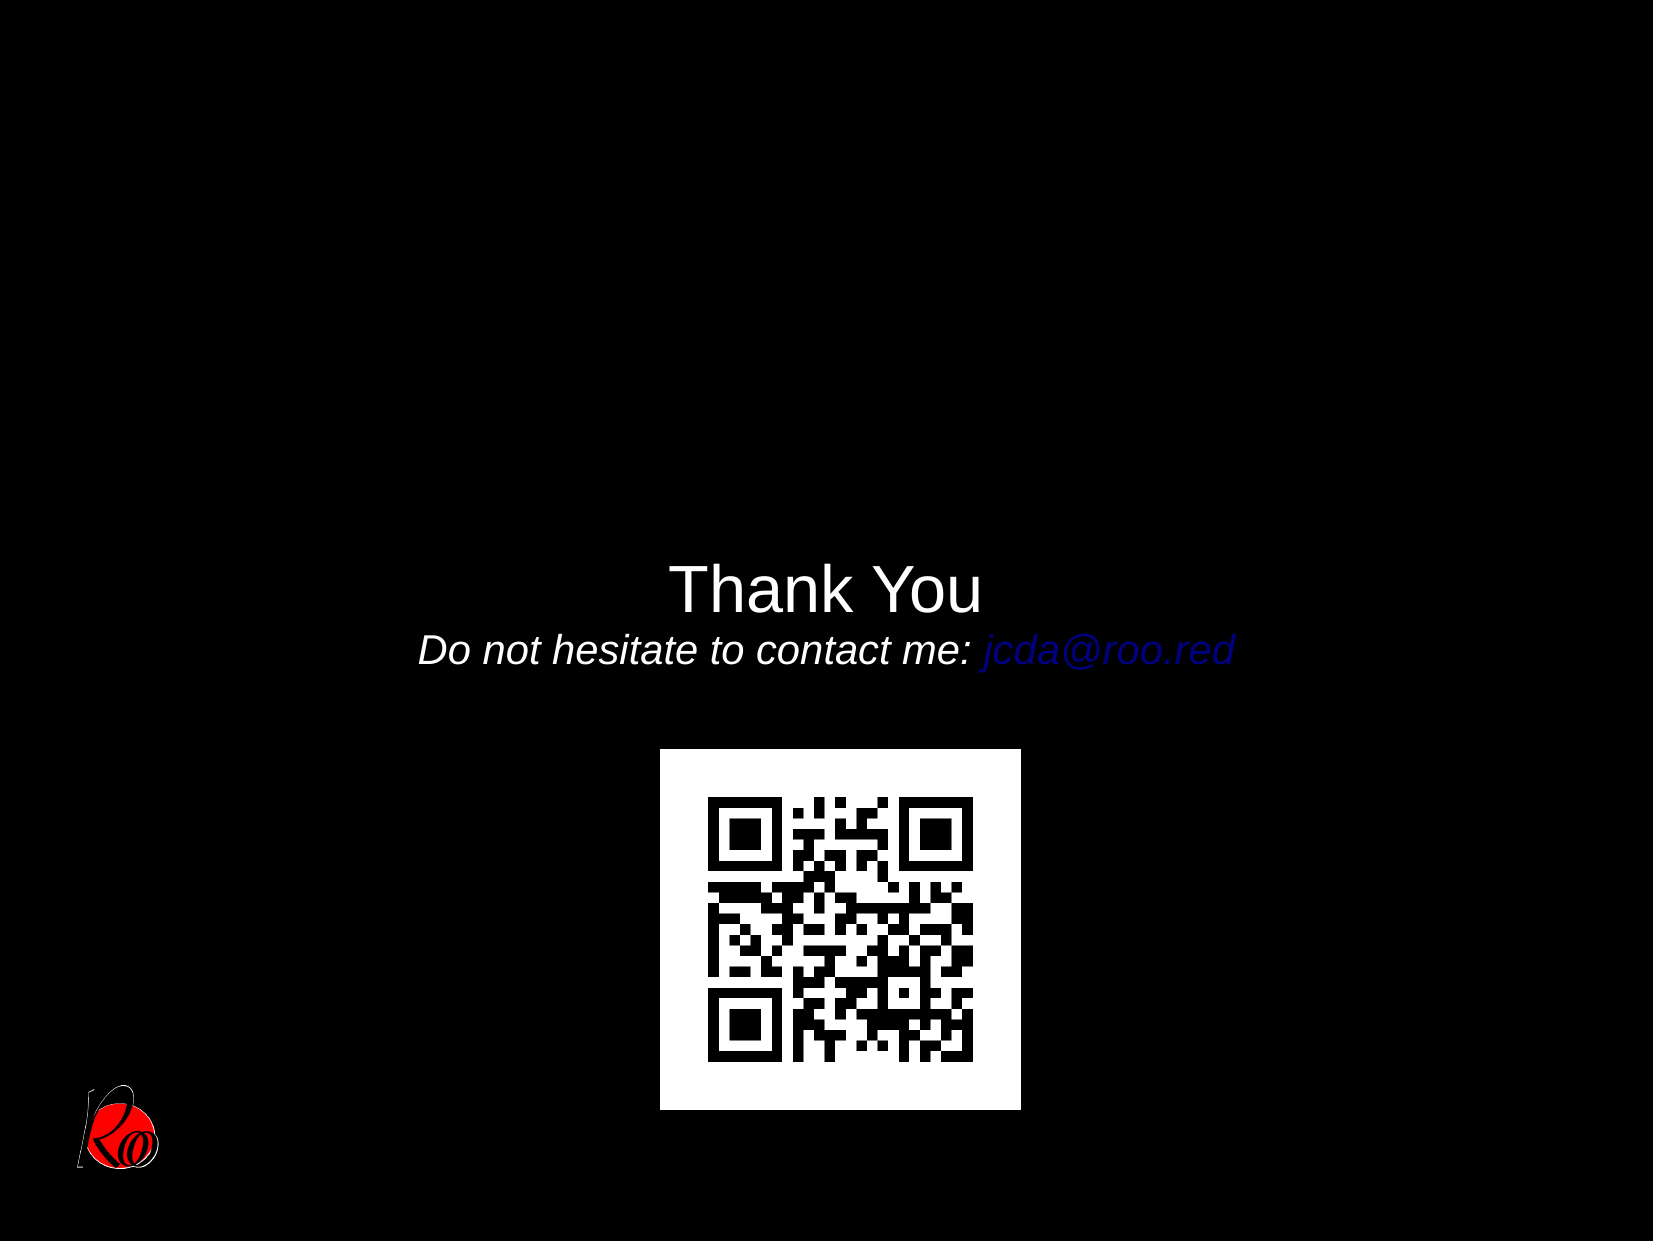

# Thank You
Do not hesitate to contact me: jcda@roo.red